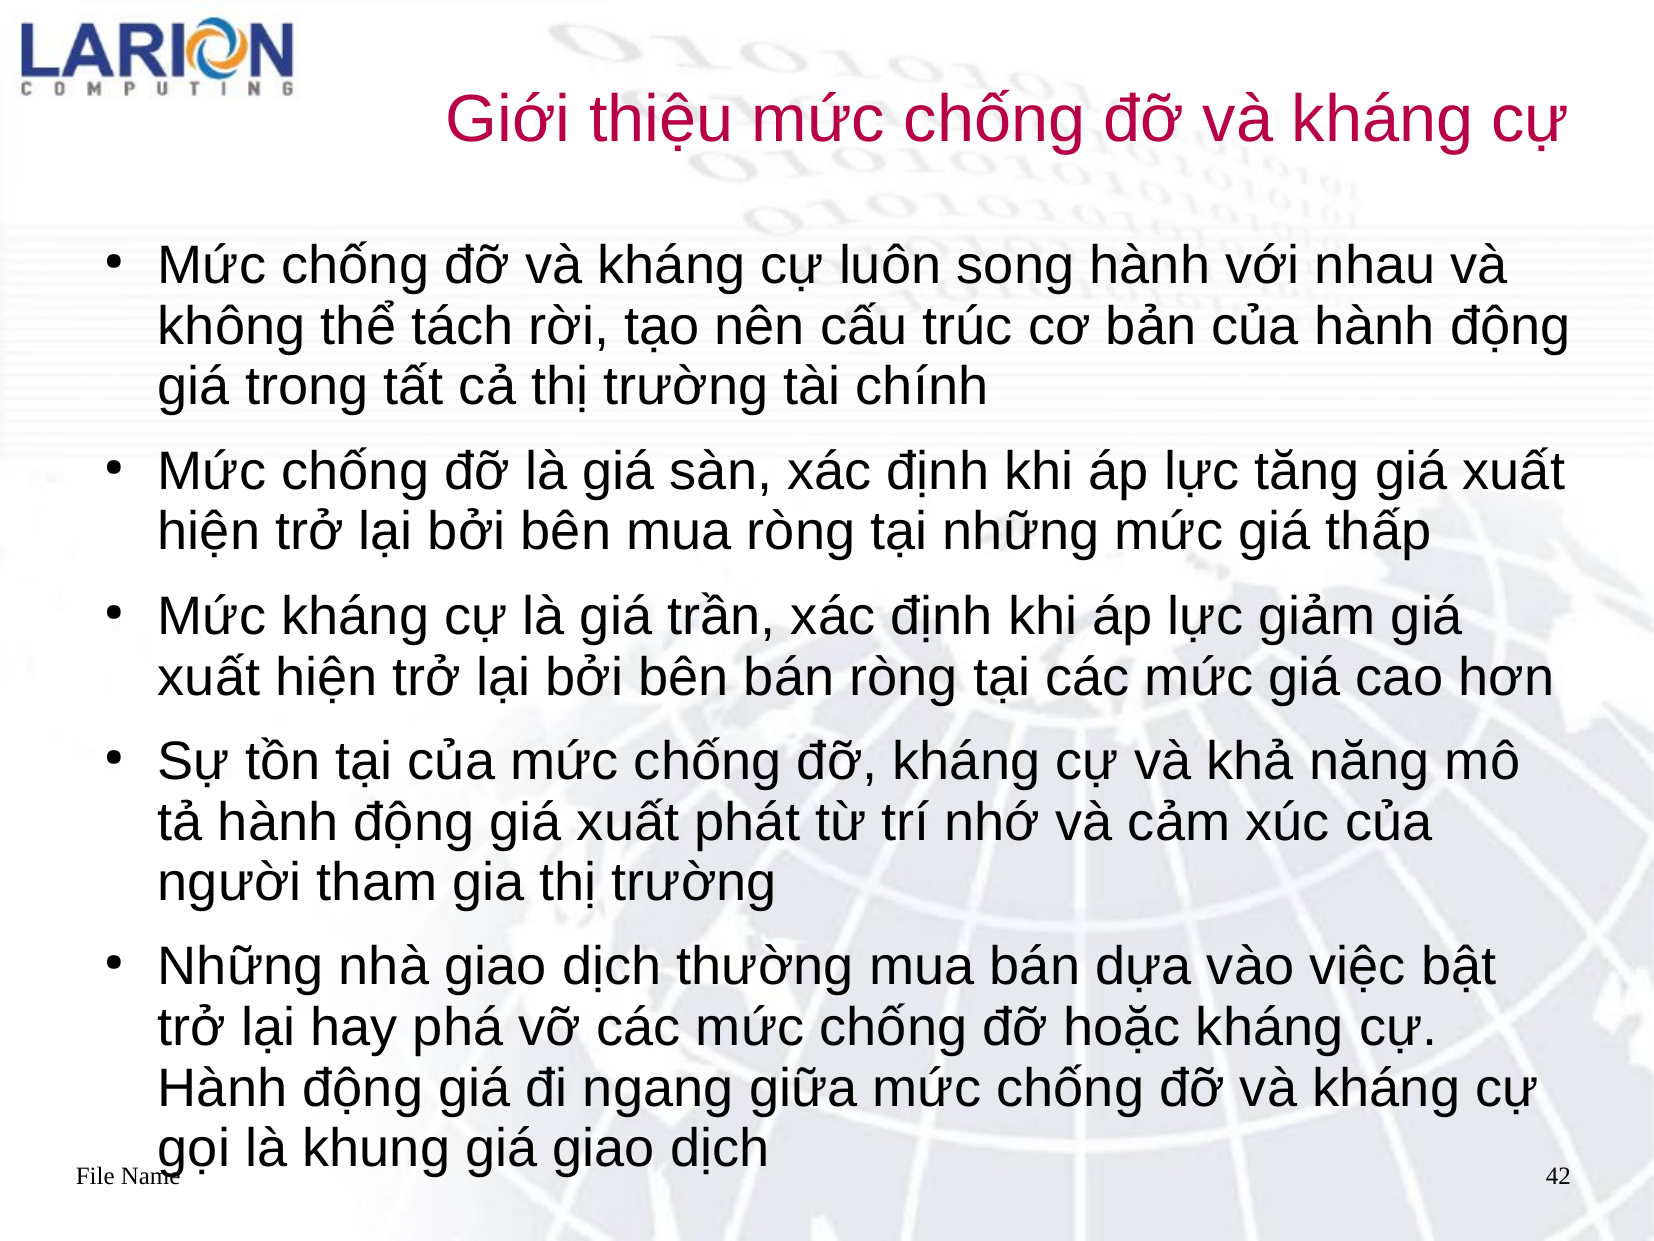

# Giới thiệu mức chống đỡ và kháng cự
Mức chống đỡ và kháng cự luôn song hành với nhau và không thể tách rời, tạo nên cấu trúc cơ bản của hành động giá trong tất cả thị trường tài chính
Mức chống đỡ là giá sàn, xác định khi áp lực tăng giá xuất hiện trở lại bởi bên mua ròng tại những mức giá thấp
Mức kháng cự là giá trần, xác định khi áp lực giảm giá xuất hiện trở lại bởi bên bán ròng tại các mức giá cao hơn
Sự tồn tại của mức chống đỡ, kháng cự và khả năng mô tả hành động giá xuất phát từ trí nhớ và cảm xúc của người tham gia thị trường
Những nhà giao dịch thường mua bán dựa vào việc bật trở lại hay phá vỡ các mức chống đỡ hoặc kháng cự. Hành động giá đi ngang giữa mức chống đỡ và kháng cự gọi là khung giá giao dịch
File Name
42